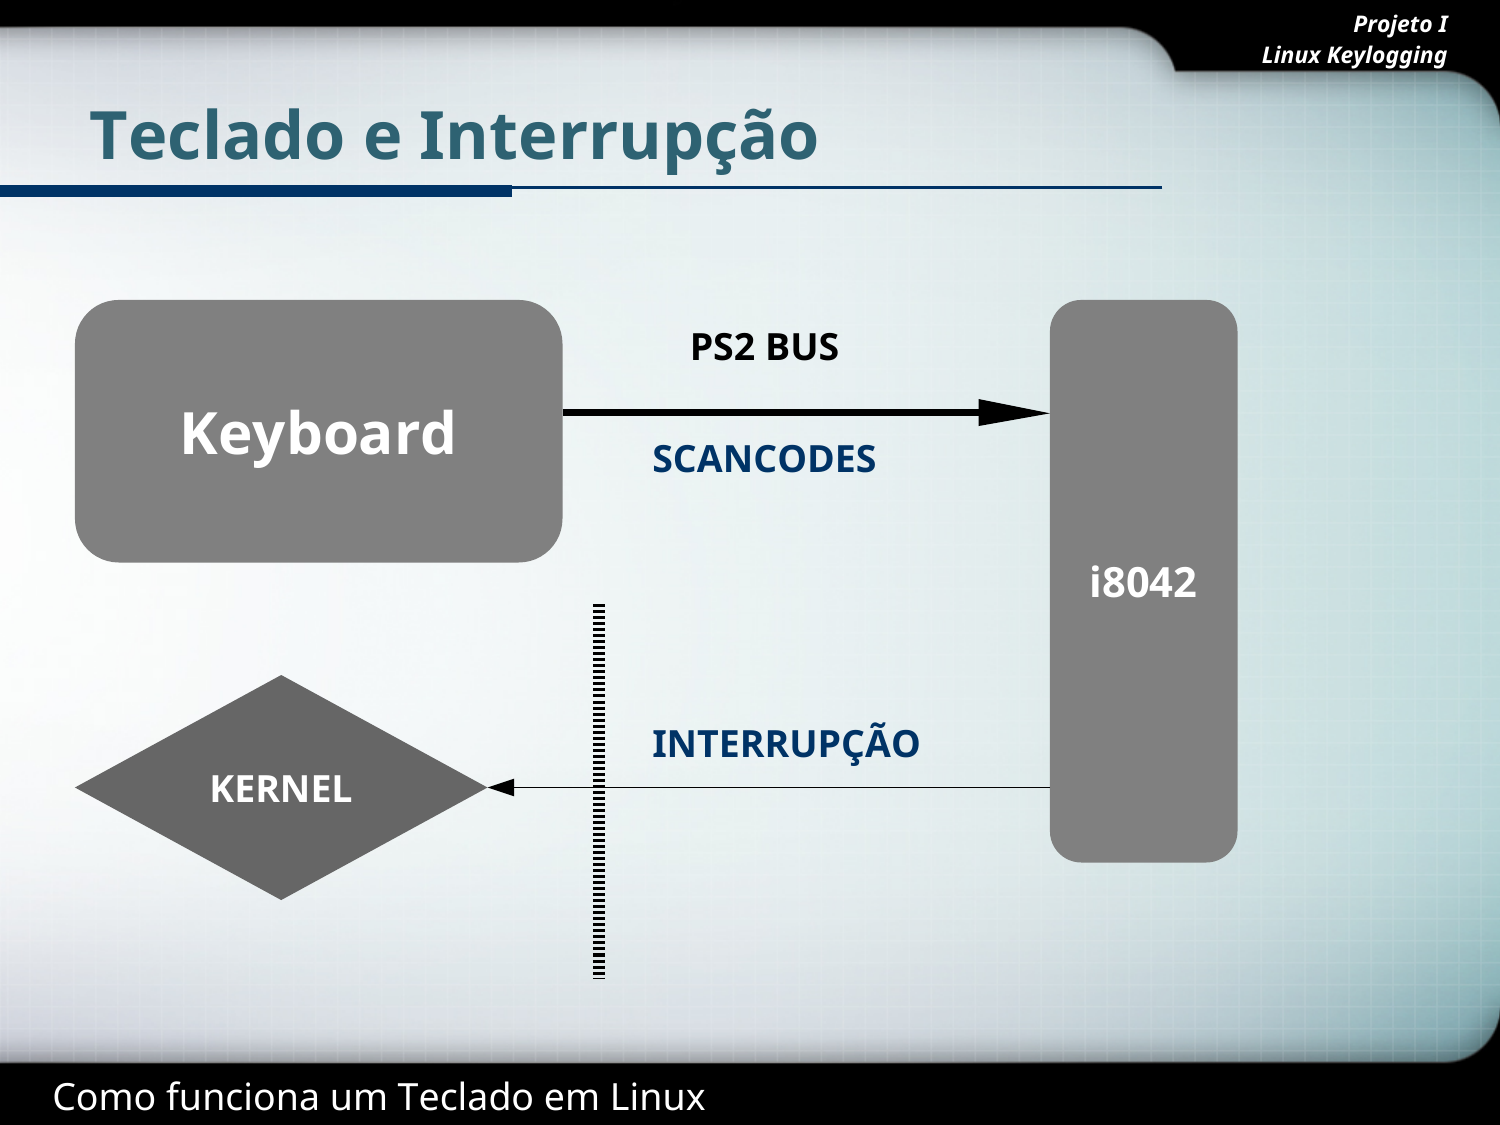

# Teclado e Interrupção
Keyboard
i8042
PS2 BUS
SCANCODES
KERNEL
INTERRUPÇÃO
Como funciona um Teclado em Linux